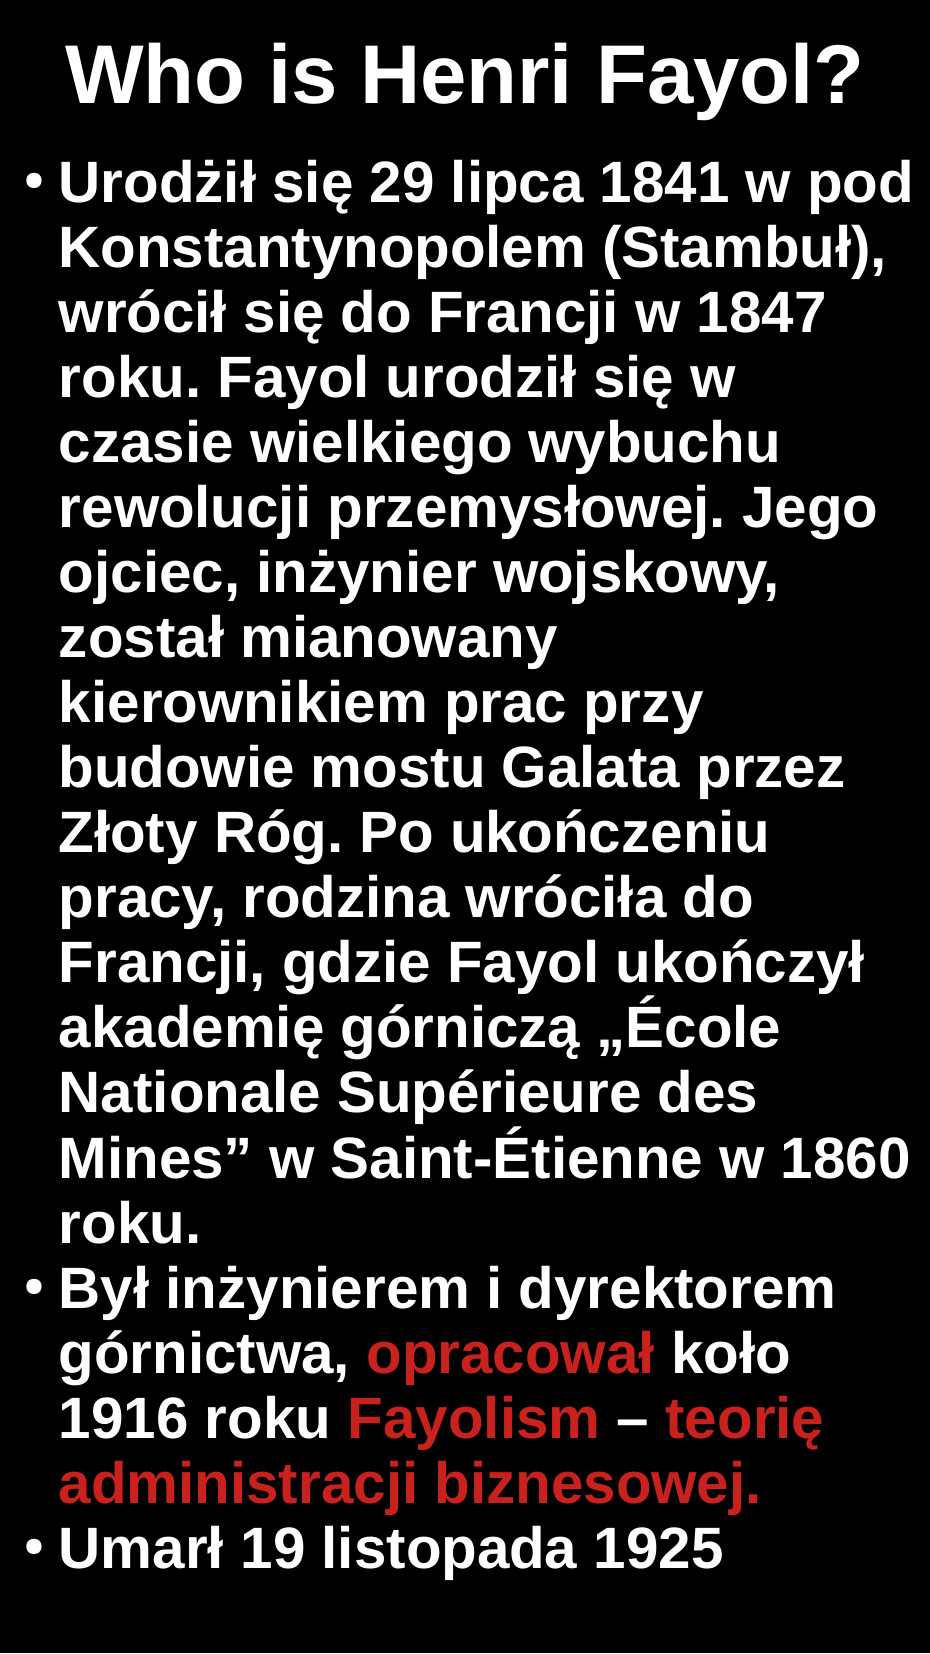

# Who is Henri Fayol?
Urodżił się 29 lipca 1841 w pod Konstantynopolem (Stambuł), wrócił się do Francji w 1847 roku. Fayol urodził się w czasie wielkiego wybuchu rewolucji przemysłowej. Jego ojciec, inżynier wojskowy, został mianowany kierownikiem prac przy budowie mostu Galata przez Złoty Róg. Po ukończeniu pracy, rodzina wróciła do Francji, gdzie Fayol ukończył akademię górniczą „École Nationale Supérieure des Mines” w Saint-Étienne w 1860 roku.
Był inżynierem i dyrektorem górnictwa, opracował koło 1916 roku Fayolism – teorię administracji biznesowej.
Umarł 19 listopada 1925